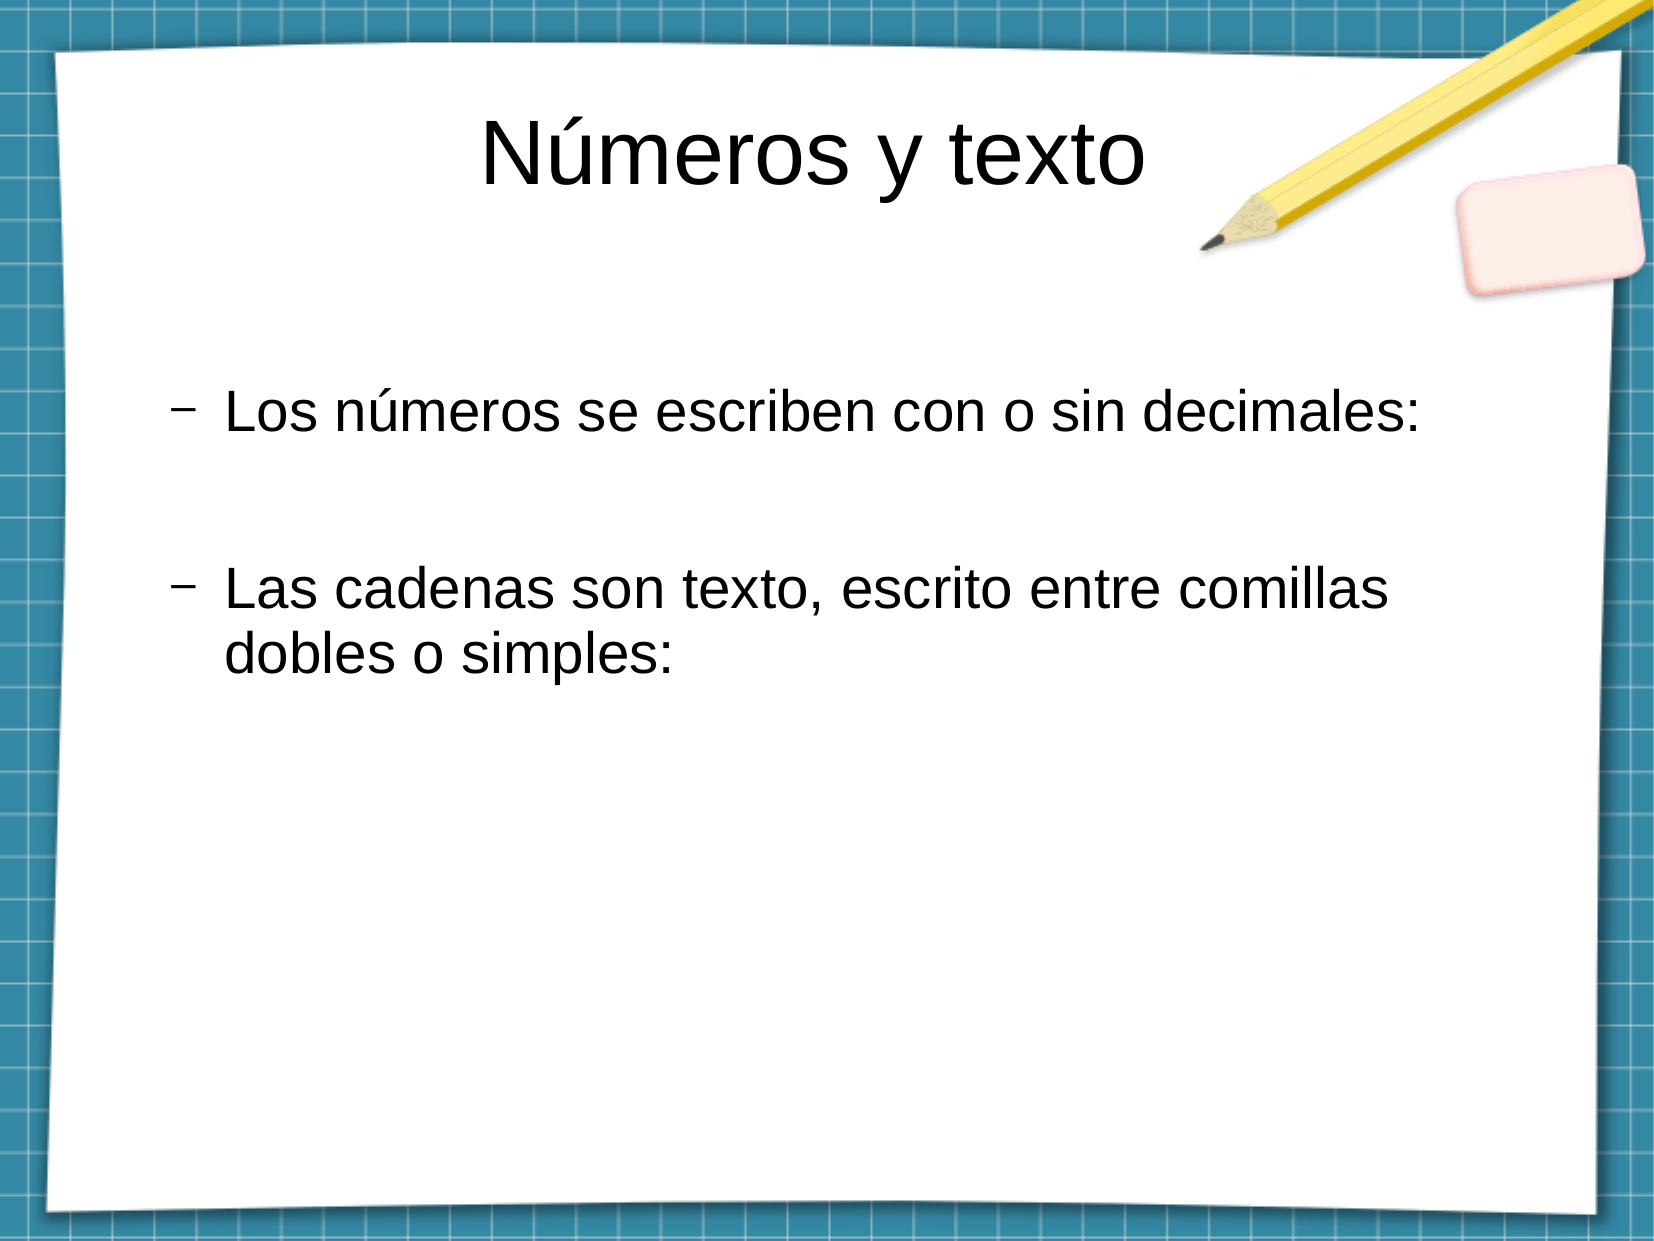

# Números y texto
Los números se escriben con o sin decimales:
Las cadenas son texto, escrito entre comillas dobles o simples: